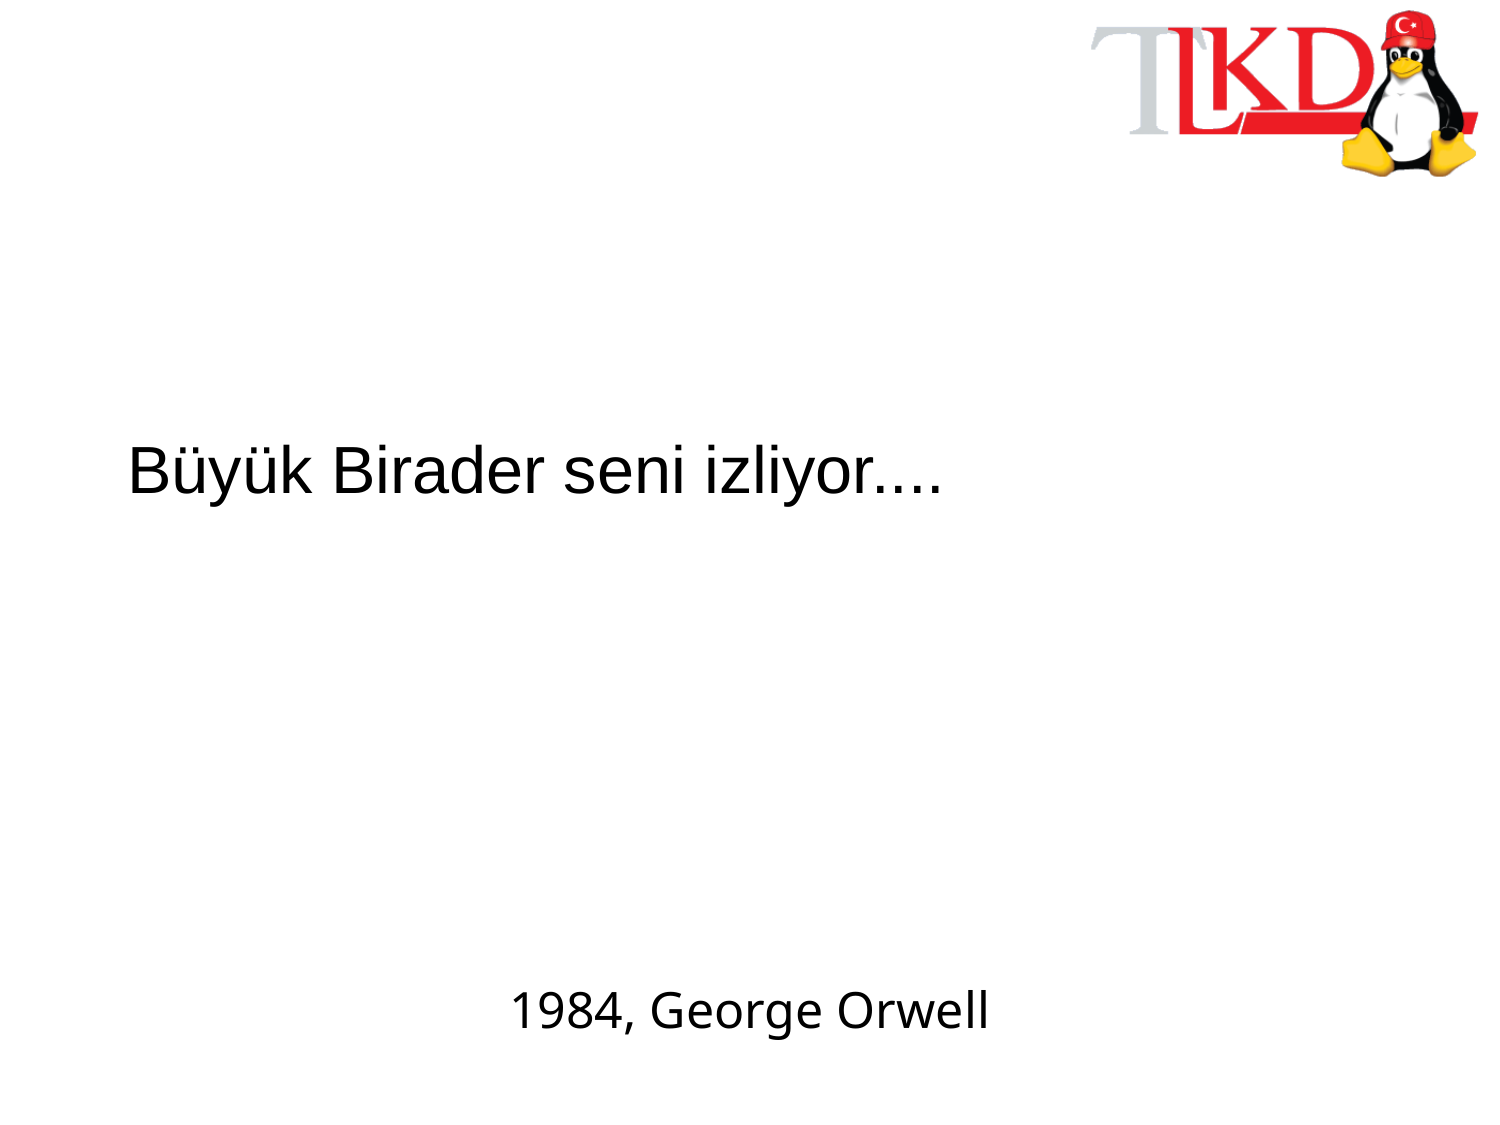

# Büyük Birader seni izliyor....
1984, George Orwell